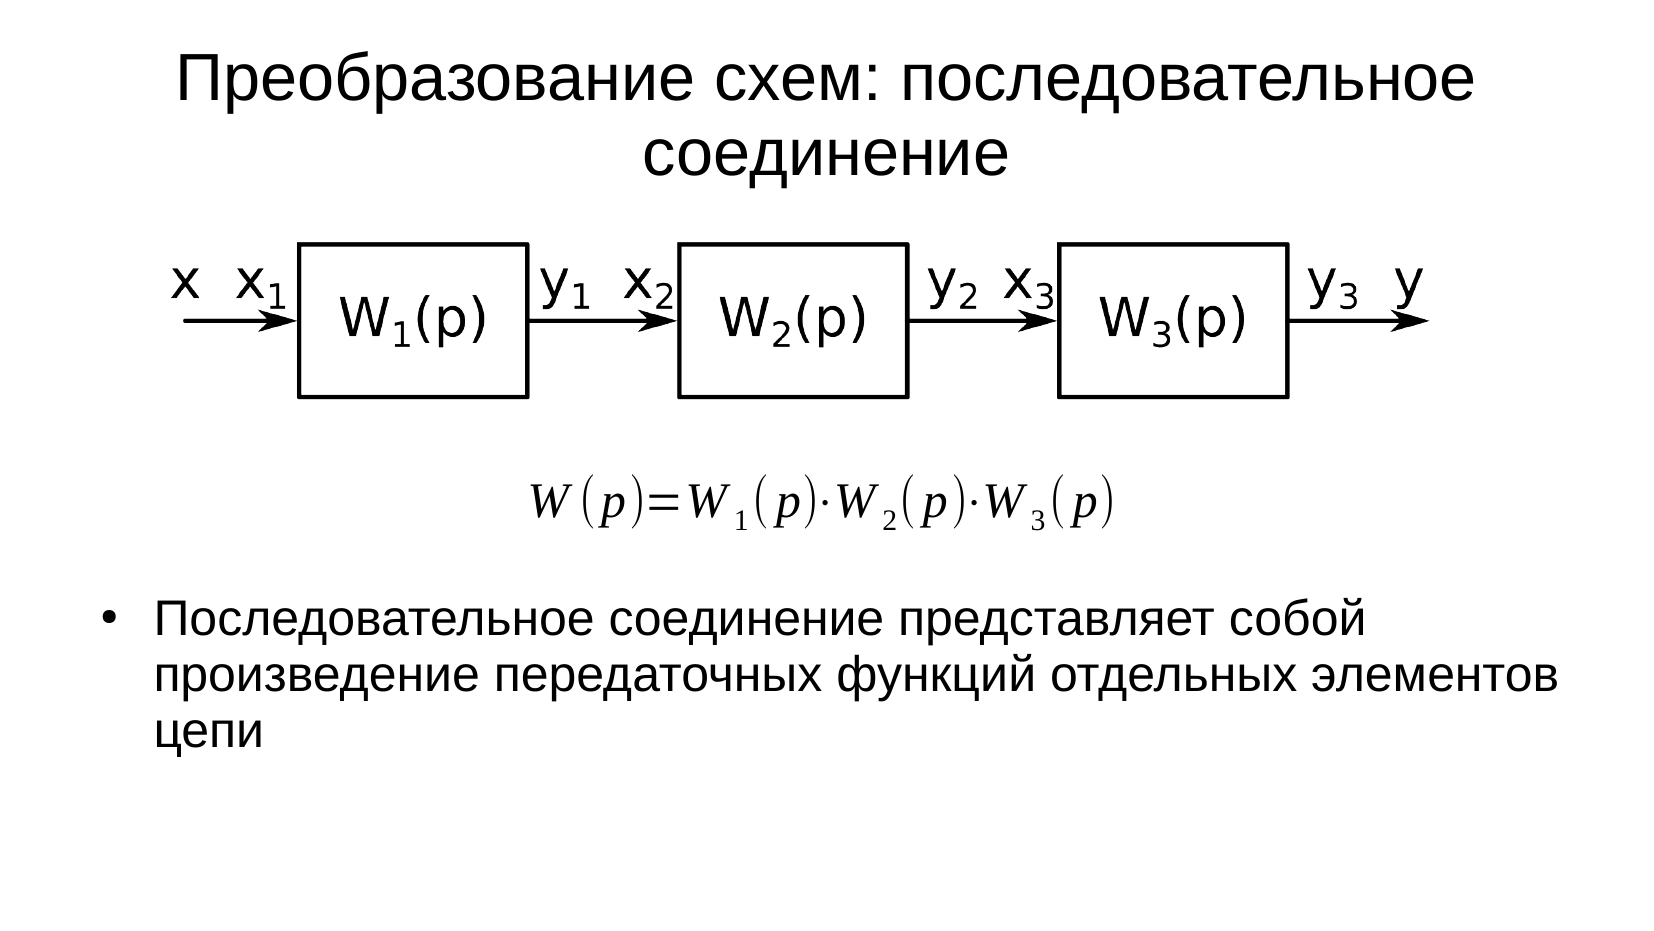

# Преобразование схем: последовательное соединение
Последовательное соединение представляет собой произведение передаточных функций отдельных элементов цепи